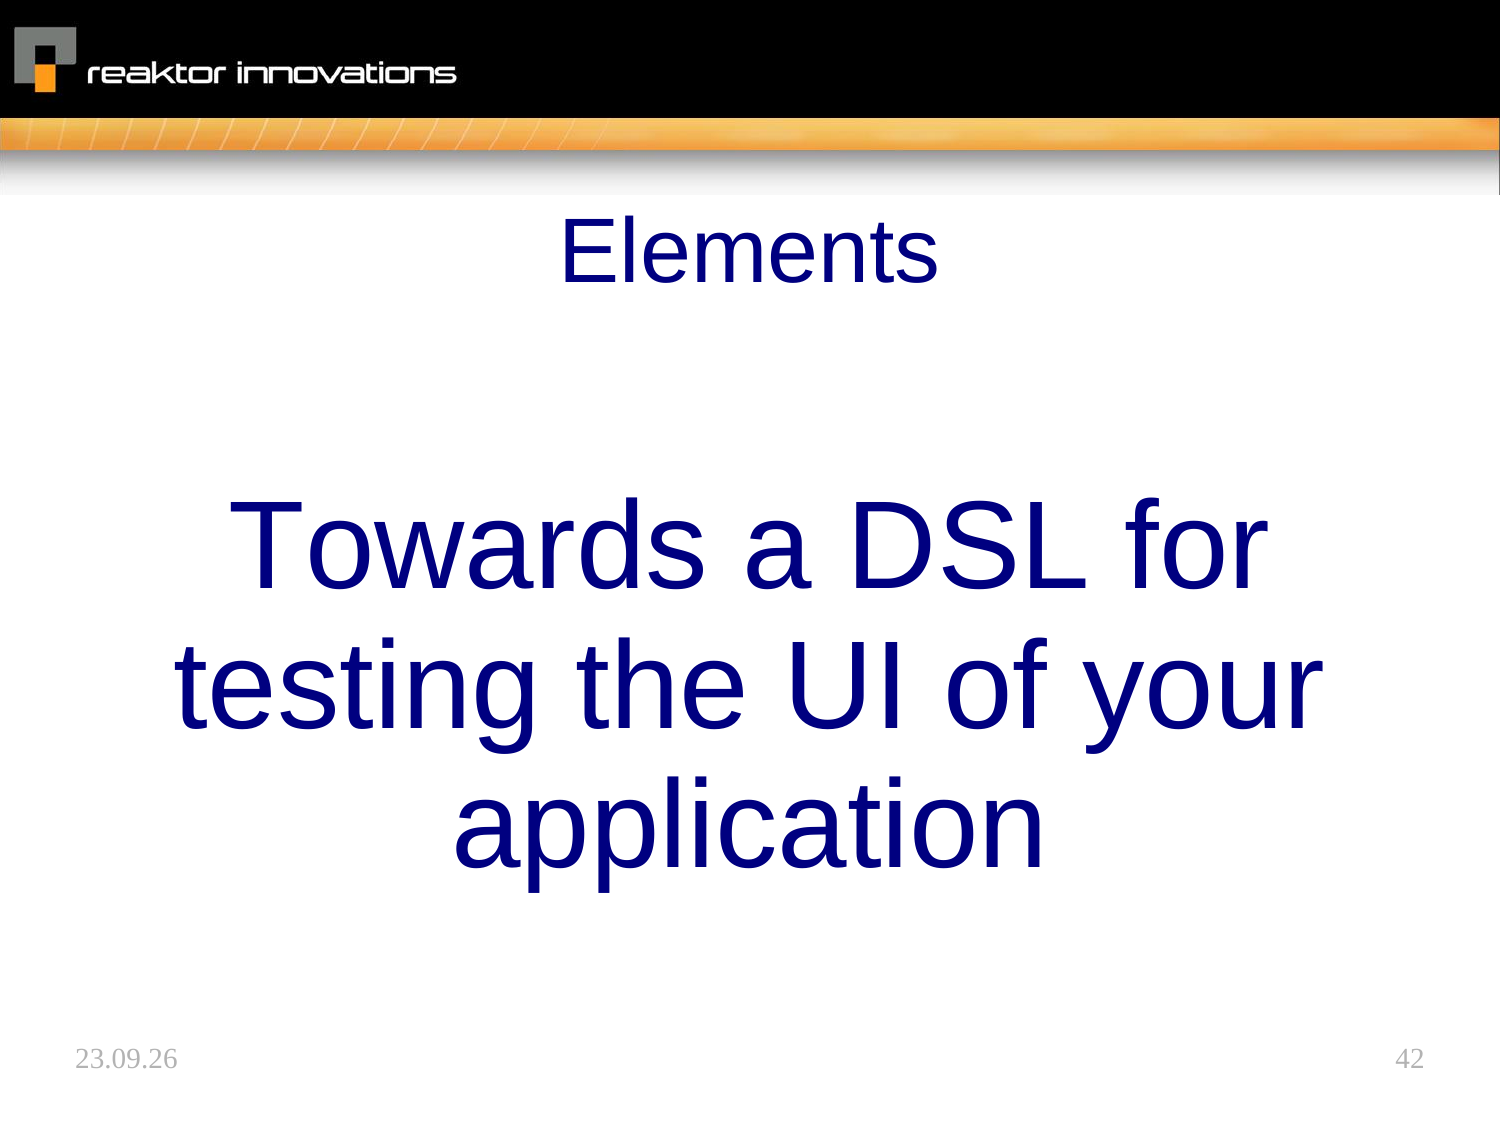

# Elements
Towards a DSL for testing the UI of your application
42